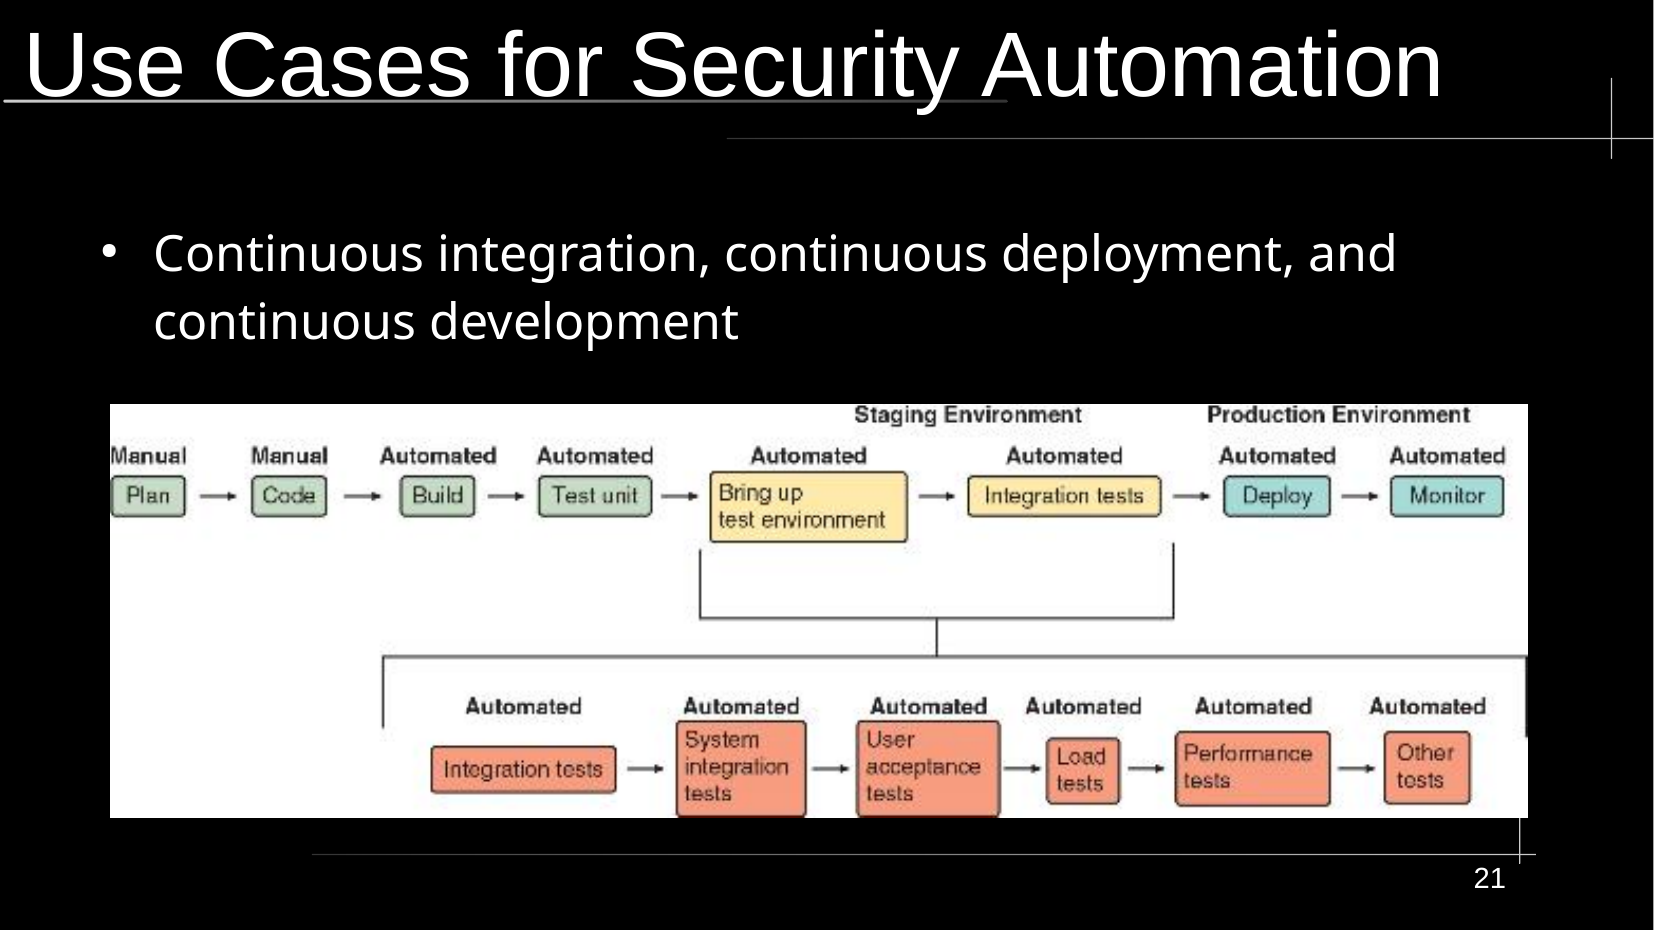

# Use Cases for Security Automation
Continuous integration, continuous deployment, and continuous development
21